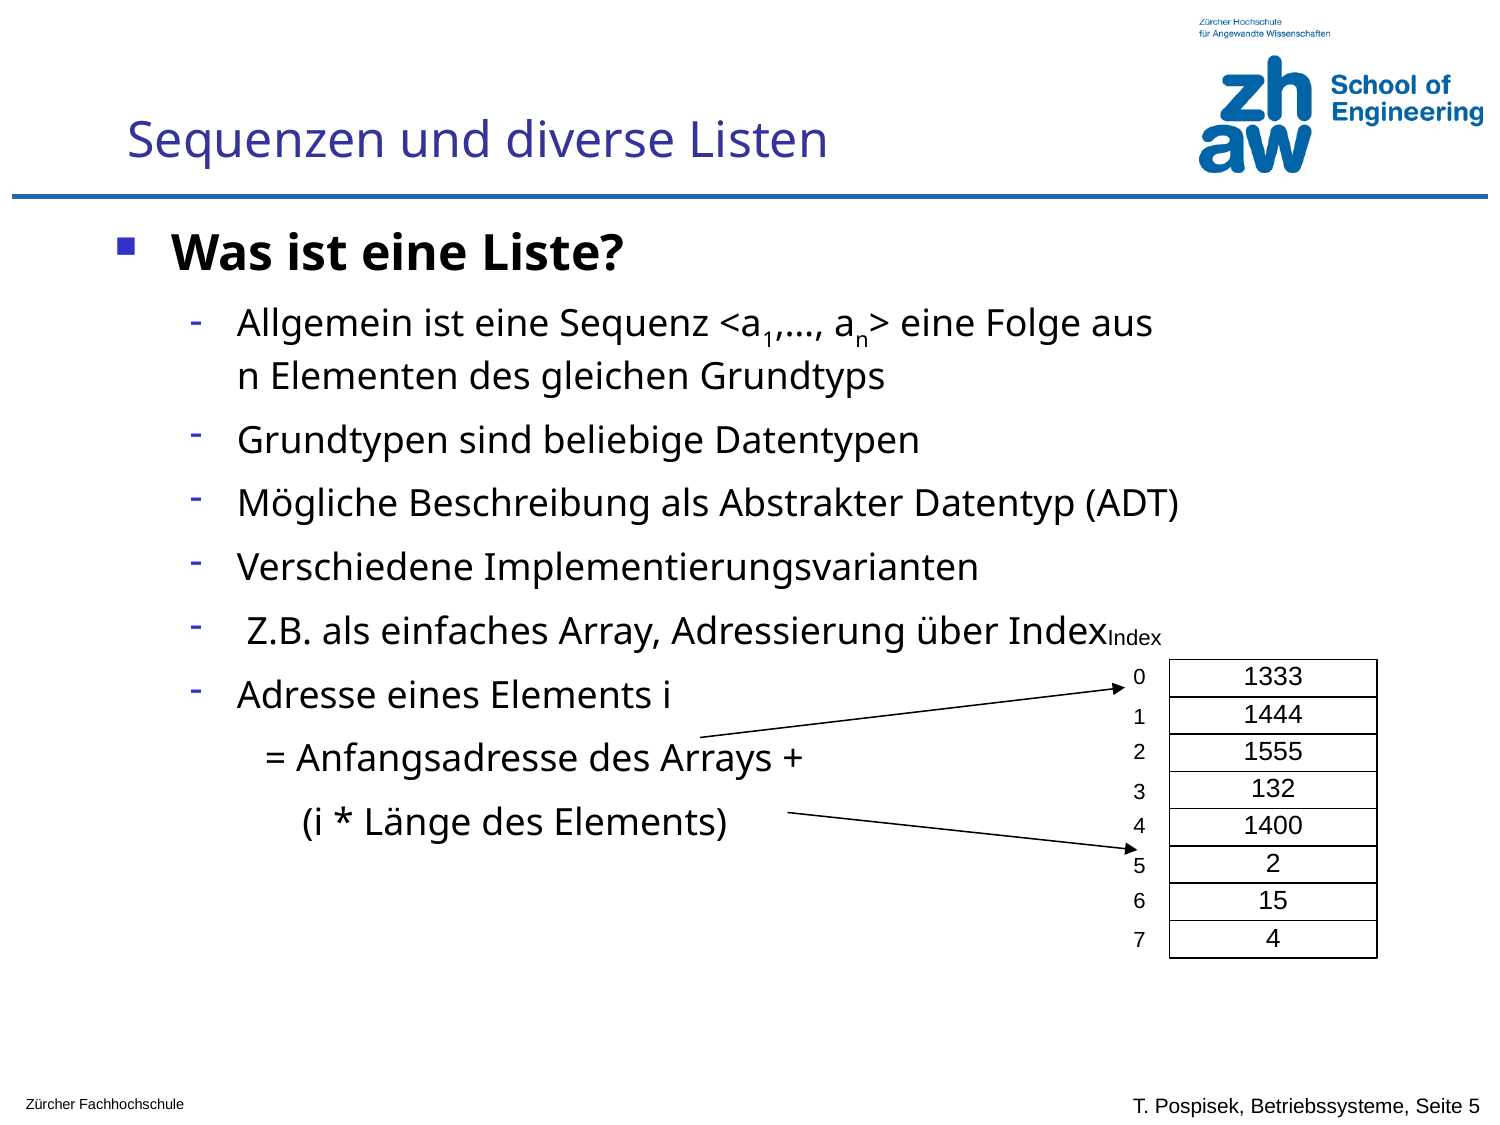

# Sequenzen und diverse Listen
Was ist eine Liste?
Allgemein ist eine Sequenz <a1,…, an> eine Folge aus n Elementen des gleichen Grundtyps
Grundtypen sind beliebige Datentypen
Mögliche Beschreibung als Abstrakter Datentyp (ADT)
Verschiedene Implementierungsvarianten
 Z.B. als einfaches Array, Adressierung über Index
Adresse eines Elements i
= Anfangsadresse des Arrays +
	(i * Länge des Elements)